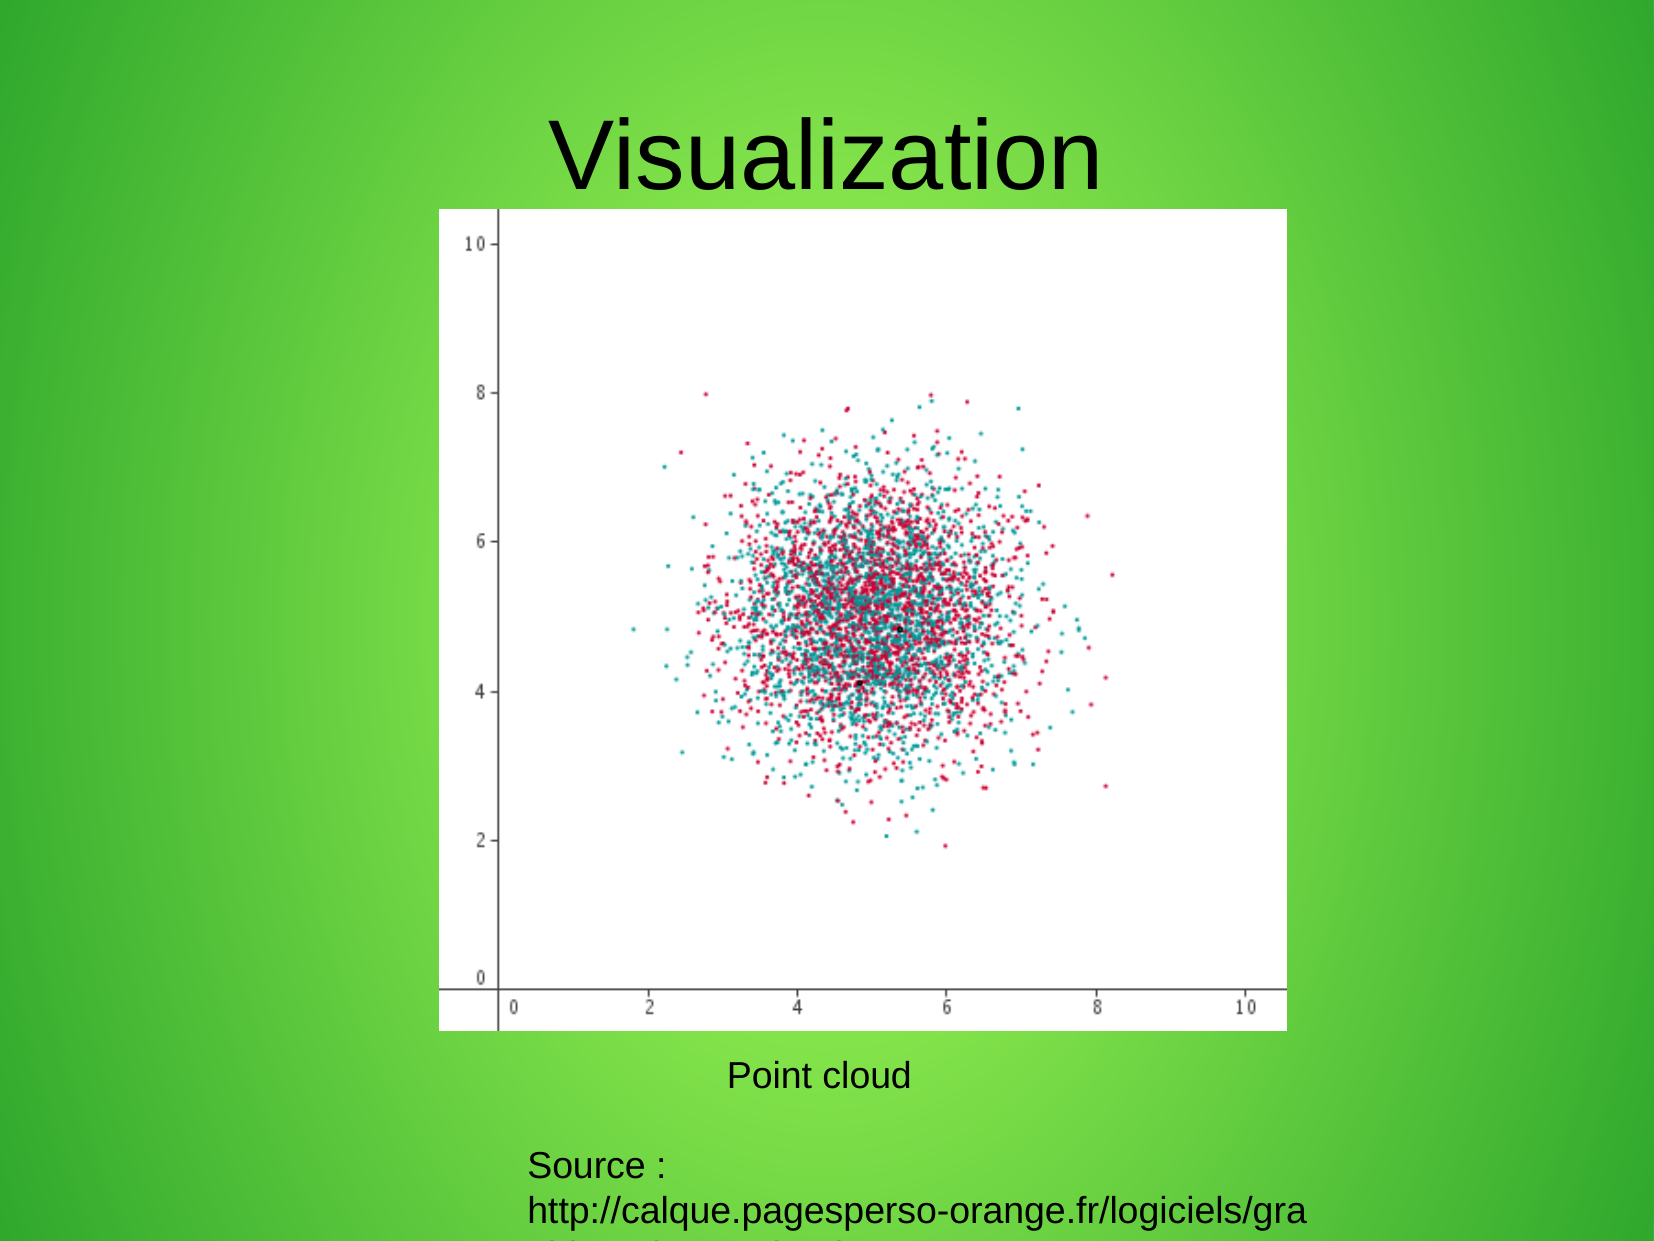

# Visualization
 Point cloud
Source : http://calque.pagesperso-orange.fr/logiciels/graphisme/nuage.html